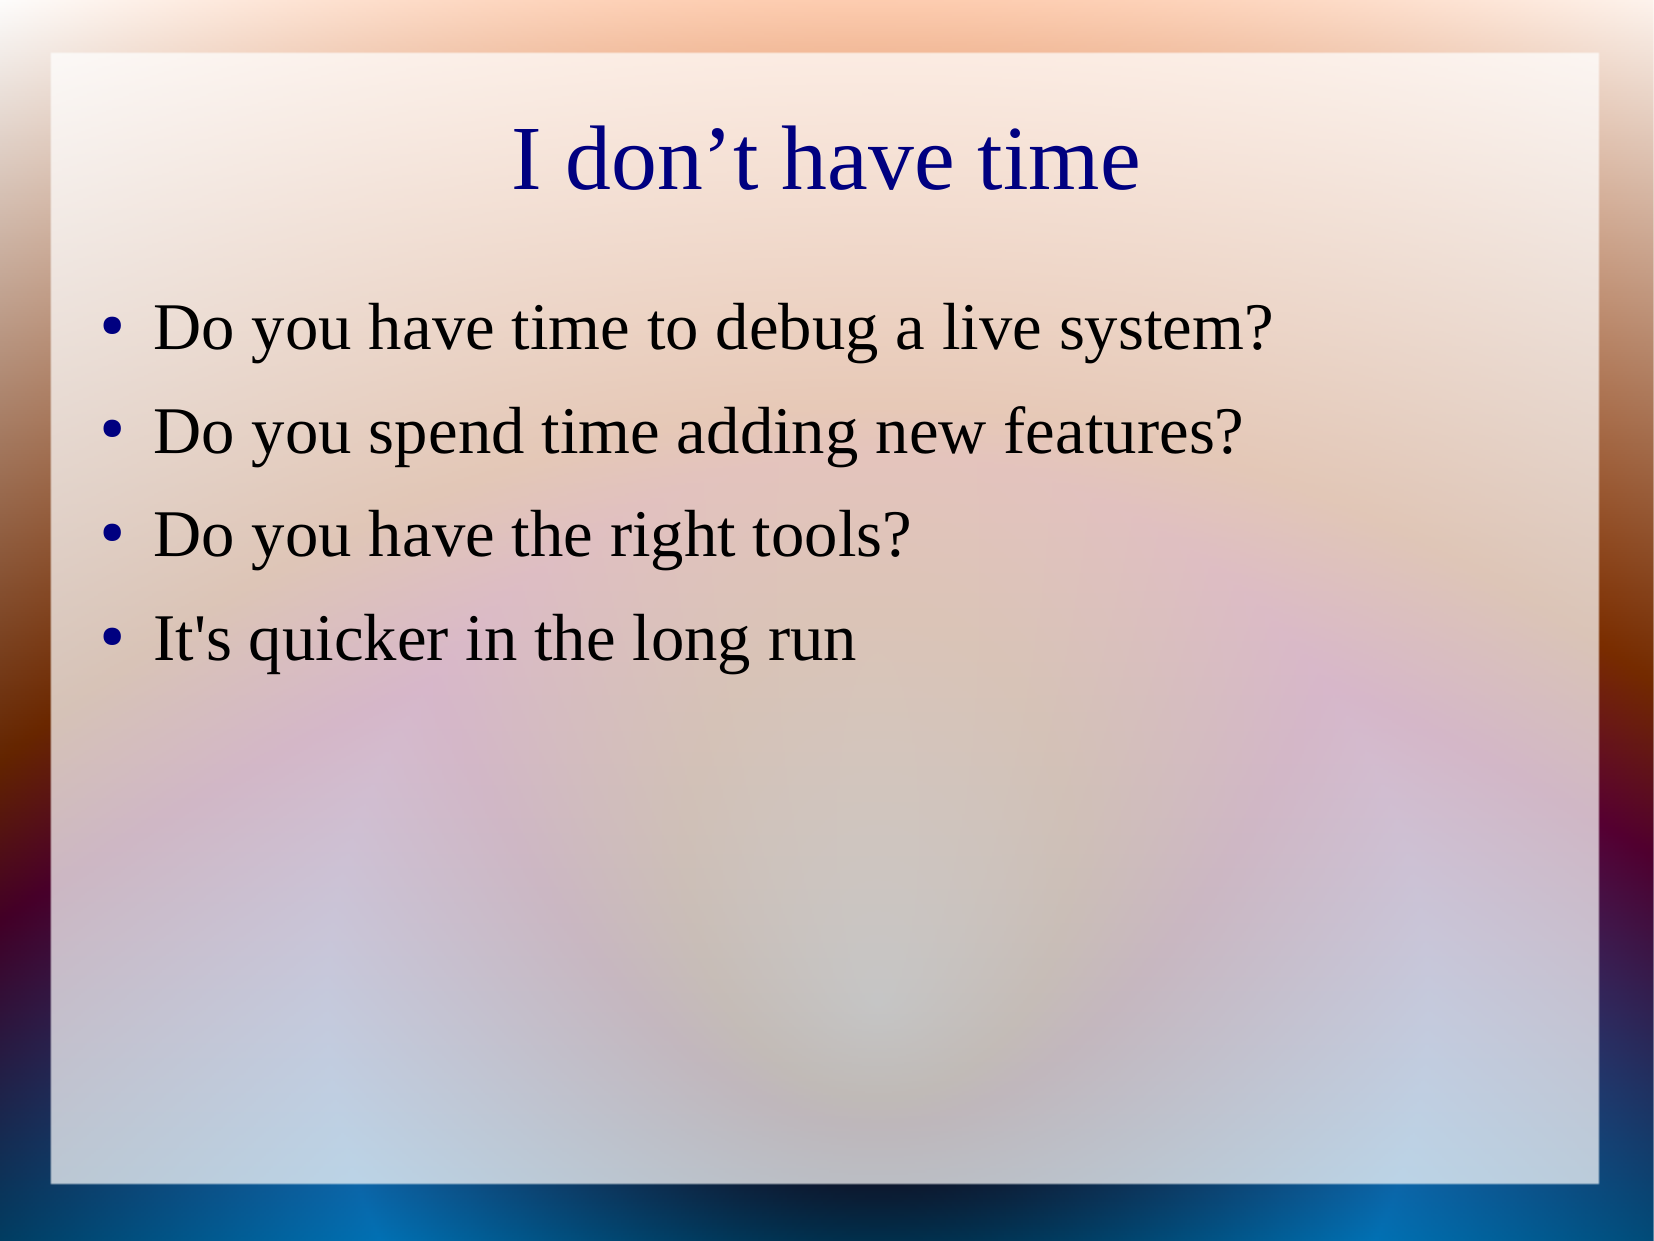

# I don’t have time
Do you have time to debug a live system?
Do you spend time adding new features?
Do you have the right tools?
It's quicker in the long run